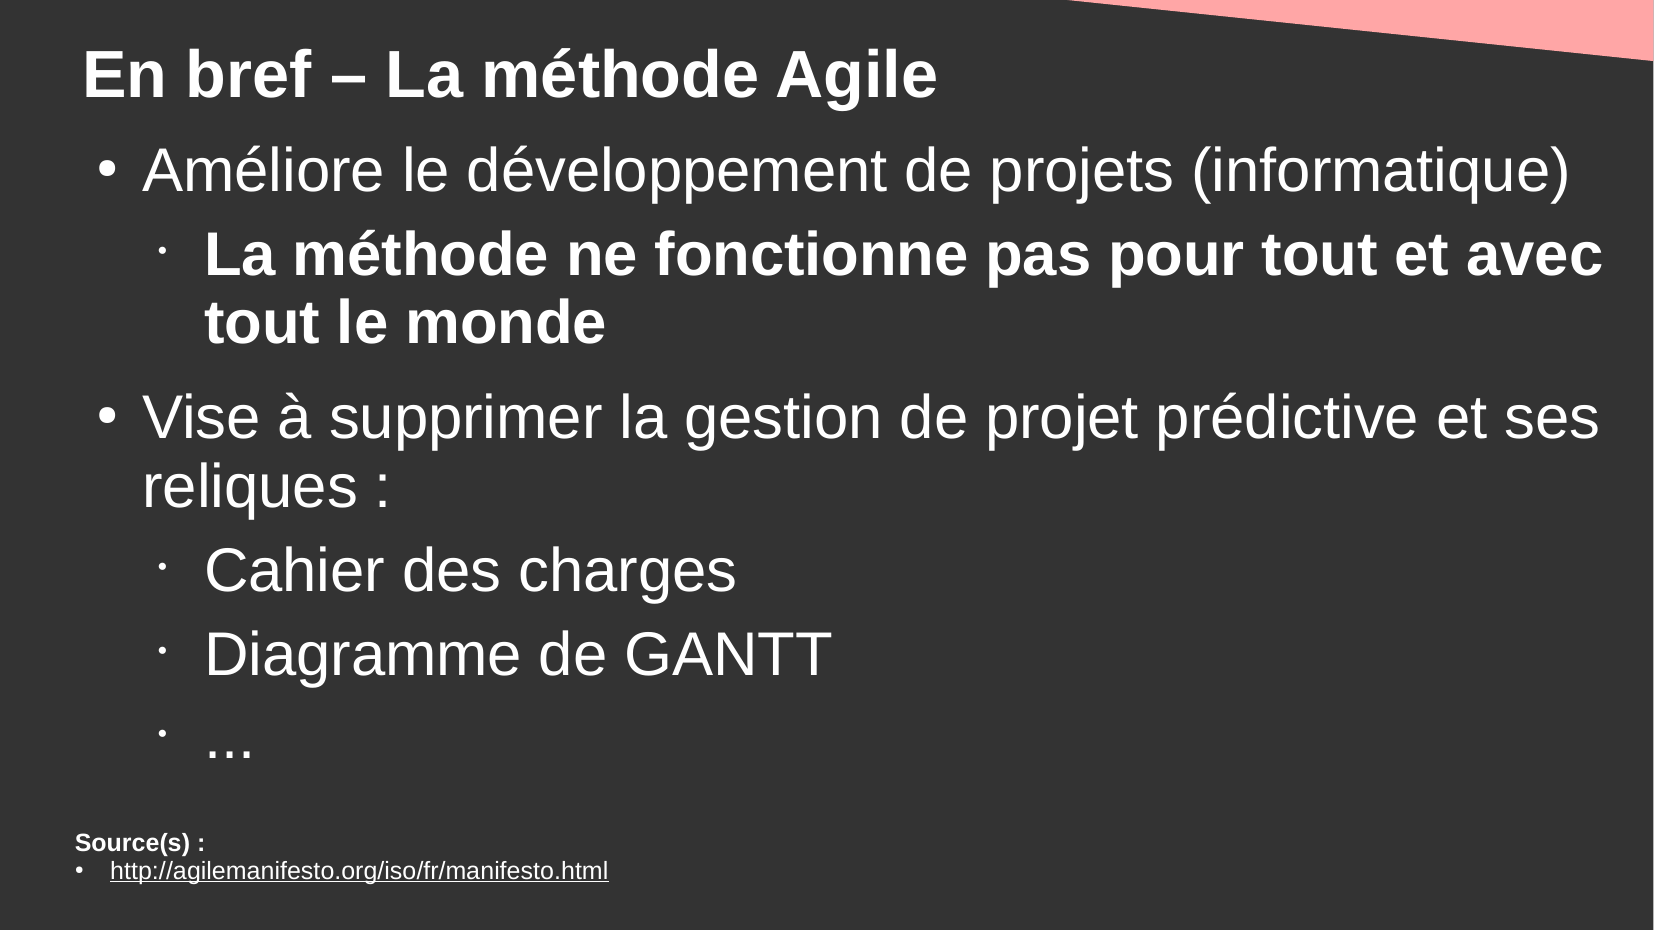

# En bref – La méthode Agile
Améliore le développement de projets (informatique)
La méthode ne fonctionne pas pour tout et avec tout le monde
Vise à supprimer la gestion de projet prédictive et ses reliques :
Cahier des charges
Diagramme de GANTT
...
Source(s) :
http://agilemanifesto.org/iso/fr/manifesto.html